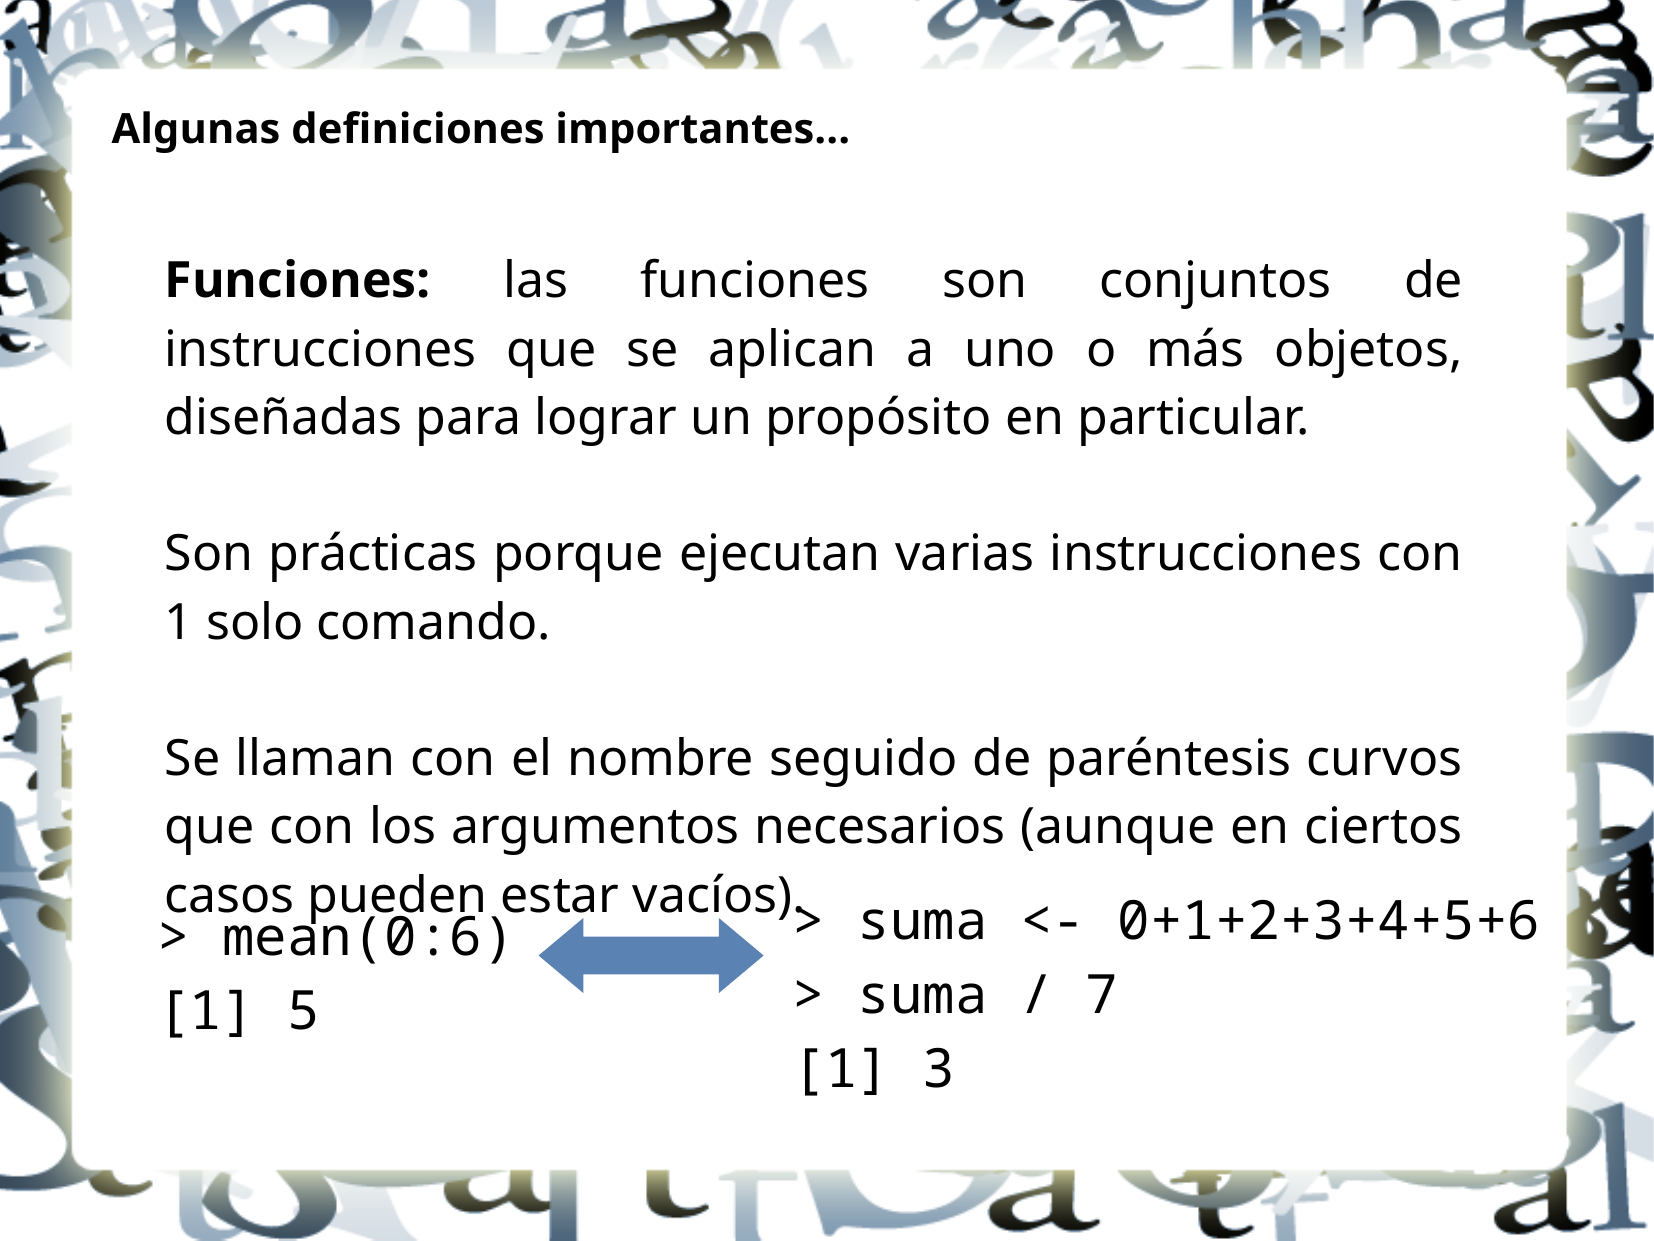

Algunas definiciones importantes...
Funciones: las funciones son conjuntos de instrucciones que se aplican a uno o más objetos, diseñadas para lograr un propósito en particular.
Son prácticas porque ejecutan varias instrucciones con 1 solo comando.
Se llaman con el nombre seguido de paréntesis curvos que con los argumentos necesarios (aunque en ciertos casos pueden estar vacíos).
> suma <- 0+1+2+3+4+5+6
> suma / 7
[1] 3
> mean(0:6)
[1] 5